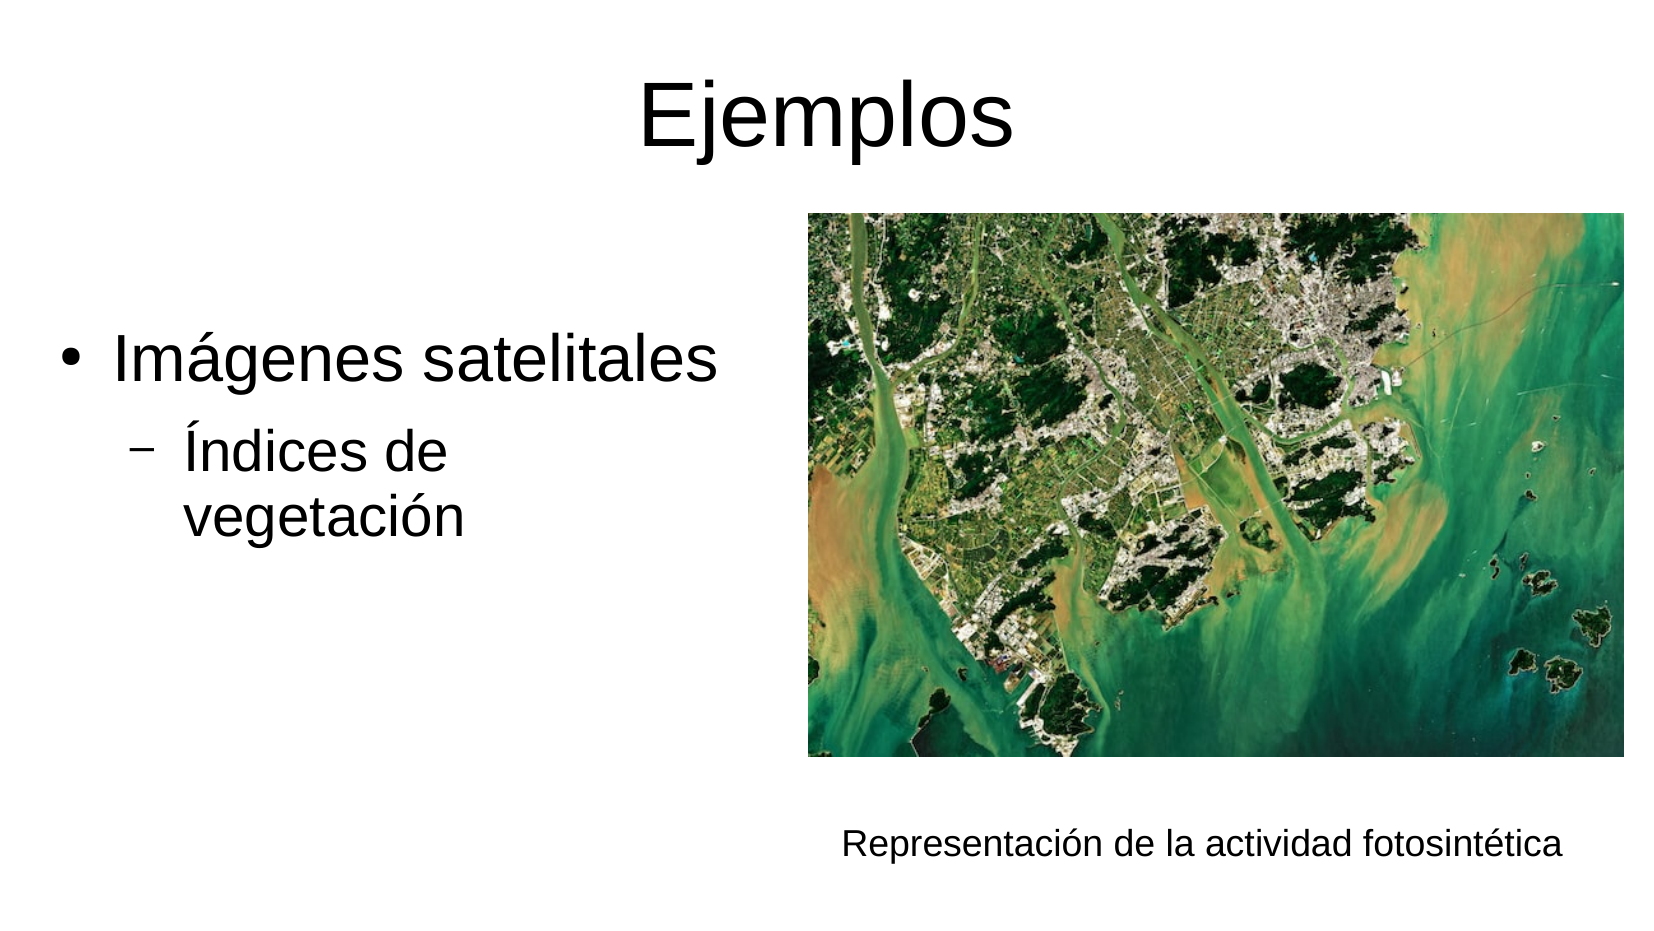

# Ejemplos
Imágenes satelitales
Índices de vegetación
Representación de la actividad fotosintética